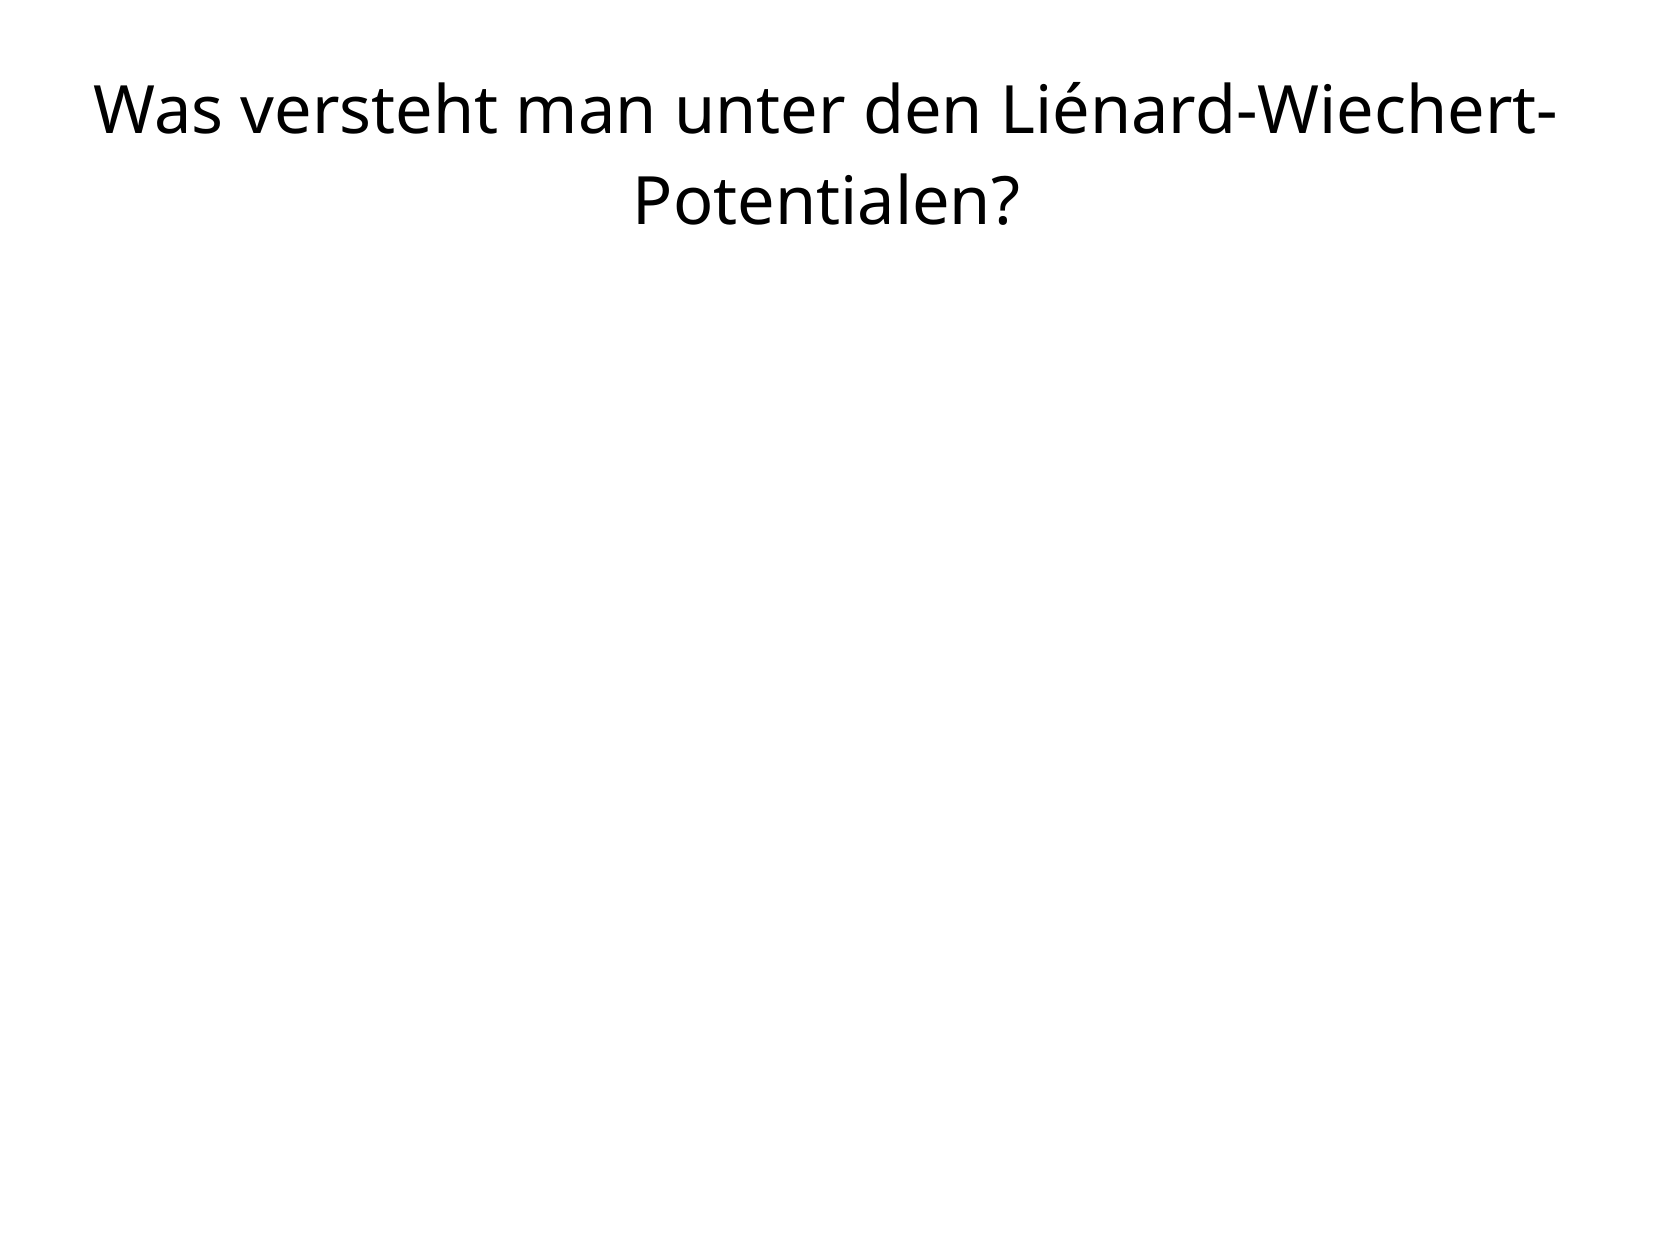

# Was versteht man unter den Liénard-Wiechert-Potentialen?